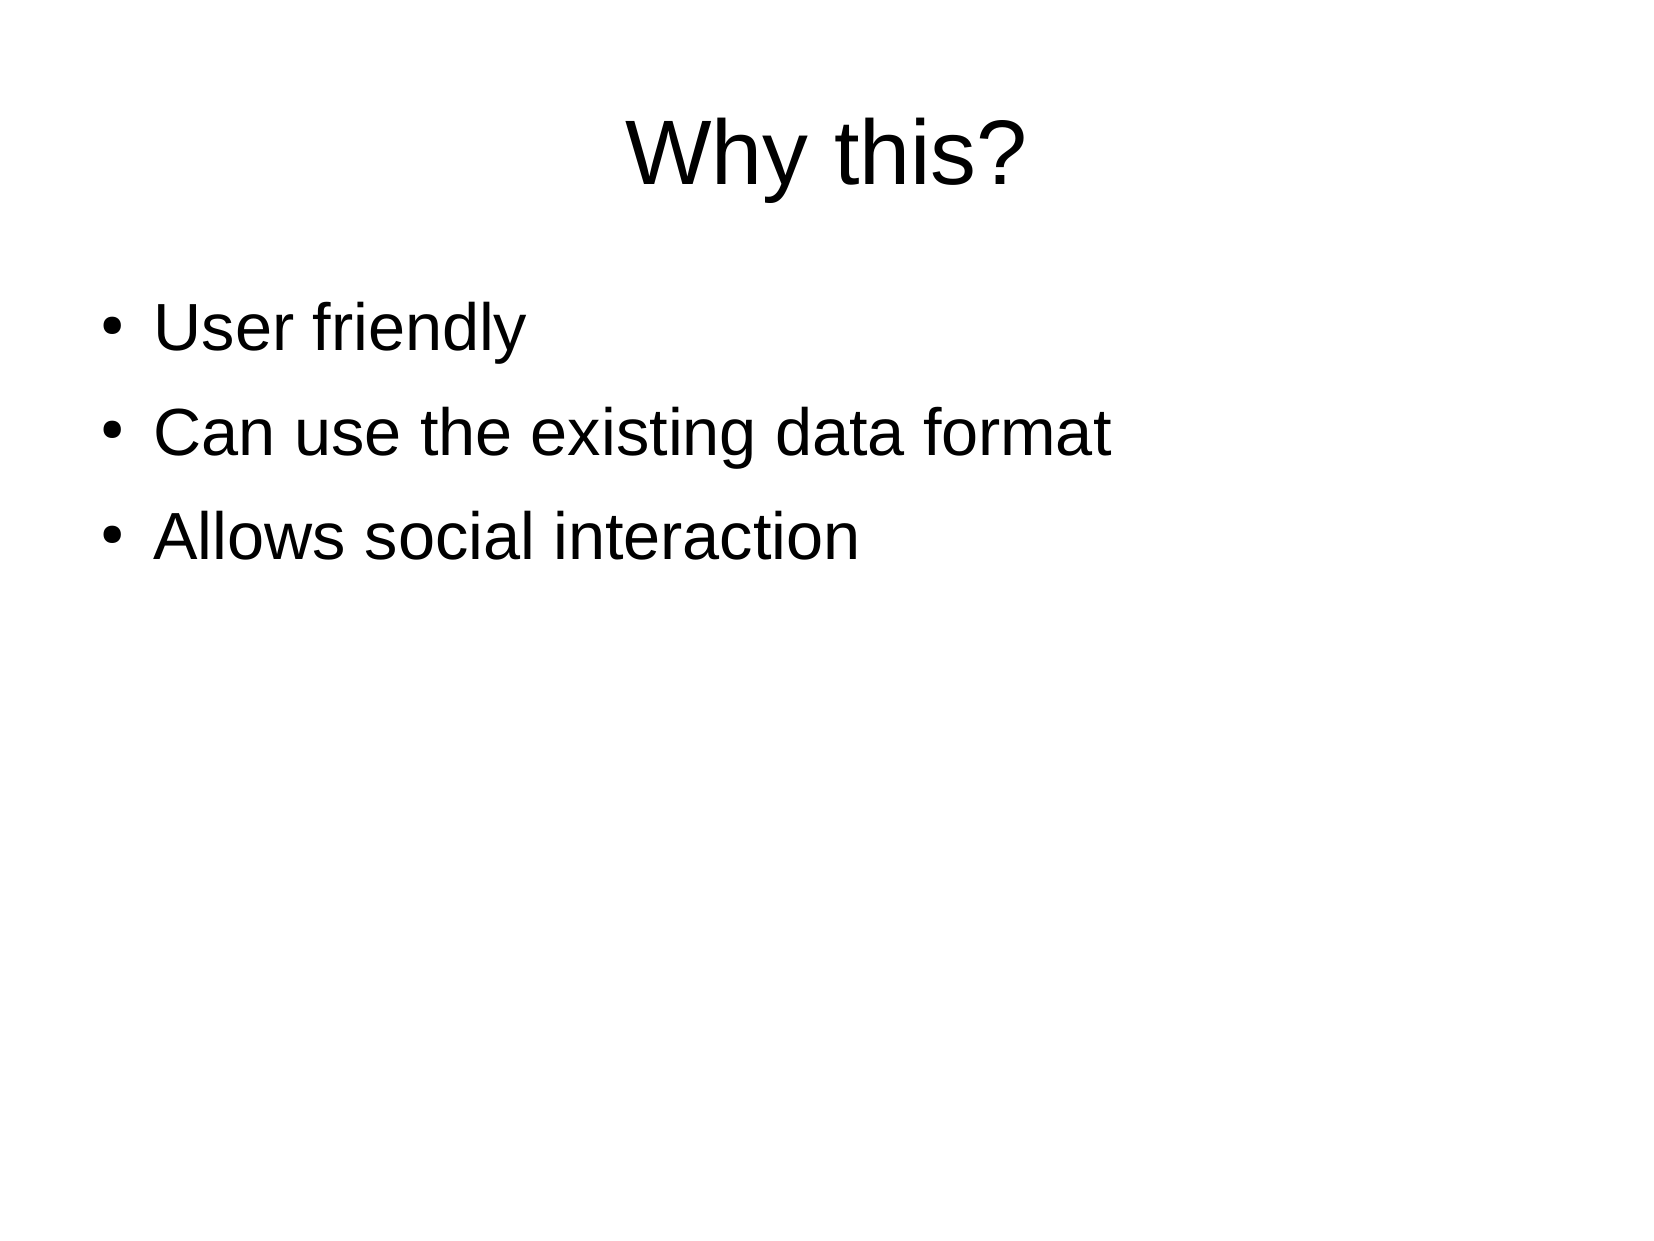

# Why this?
User friendly
Can use the existing data format
Allows social interaction